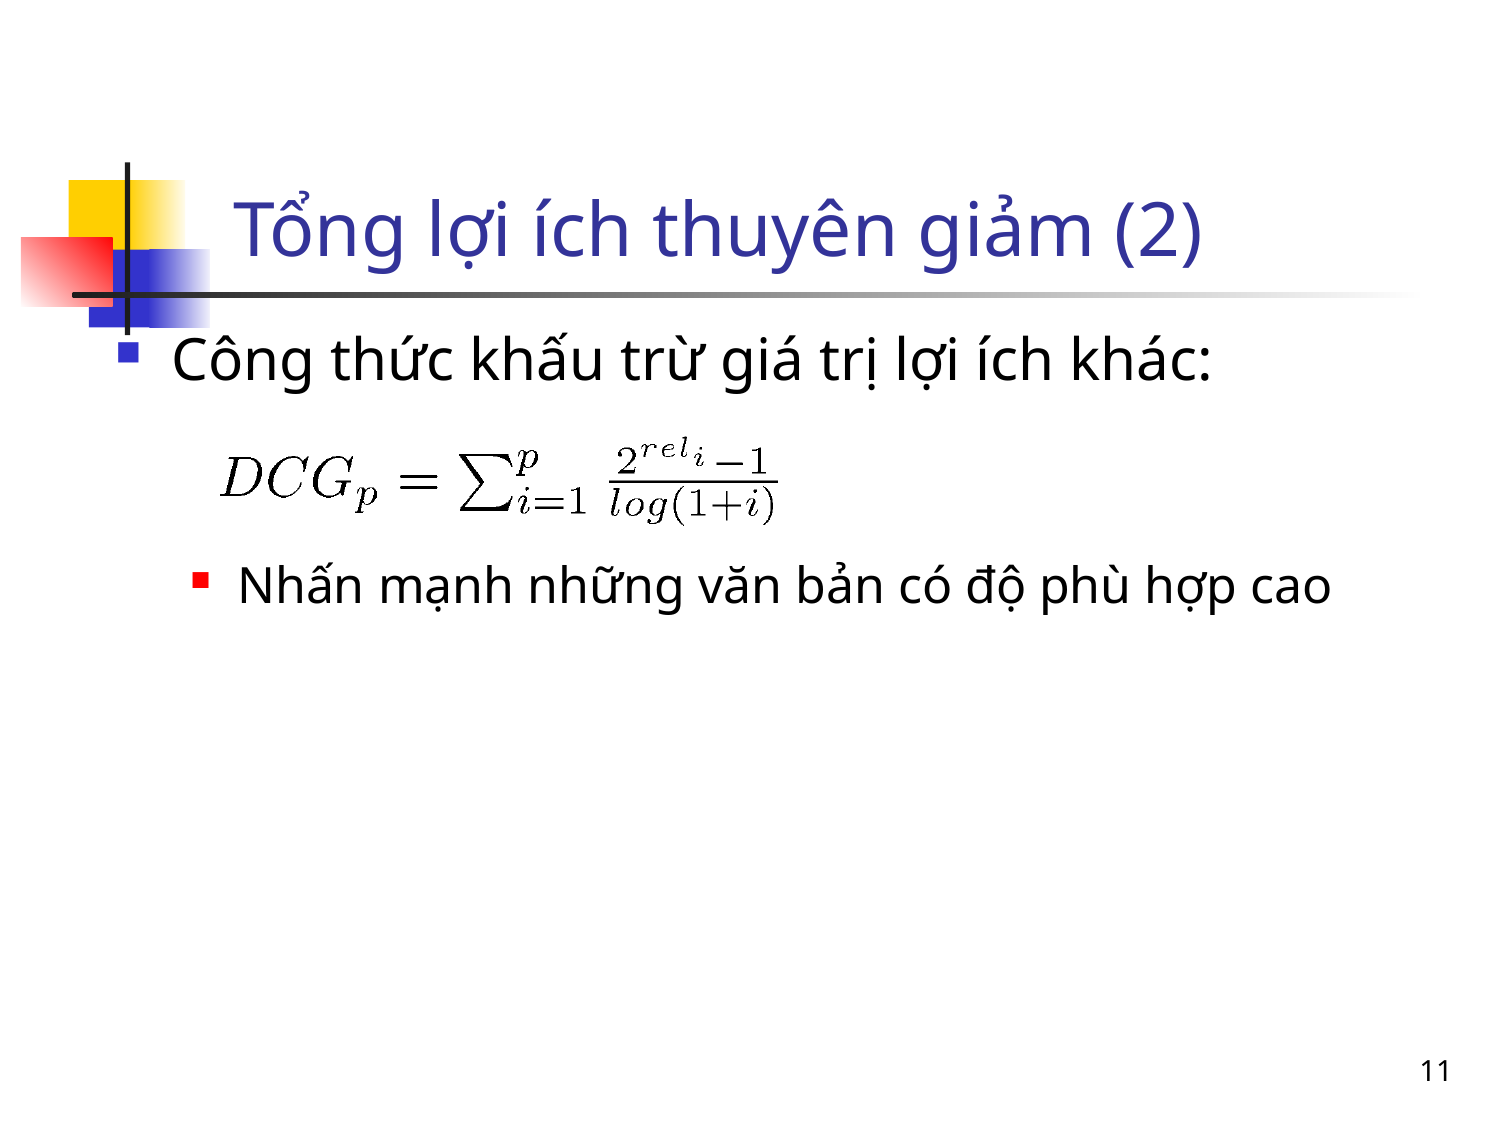

Tổng lợi ích thuyên giảm (2)
# Công thức khấu trừ giá trị lợi ích khác:
Nhấn mạnh những văn bản có độ phù hợp cao